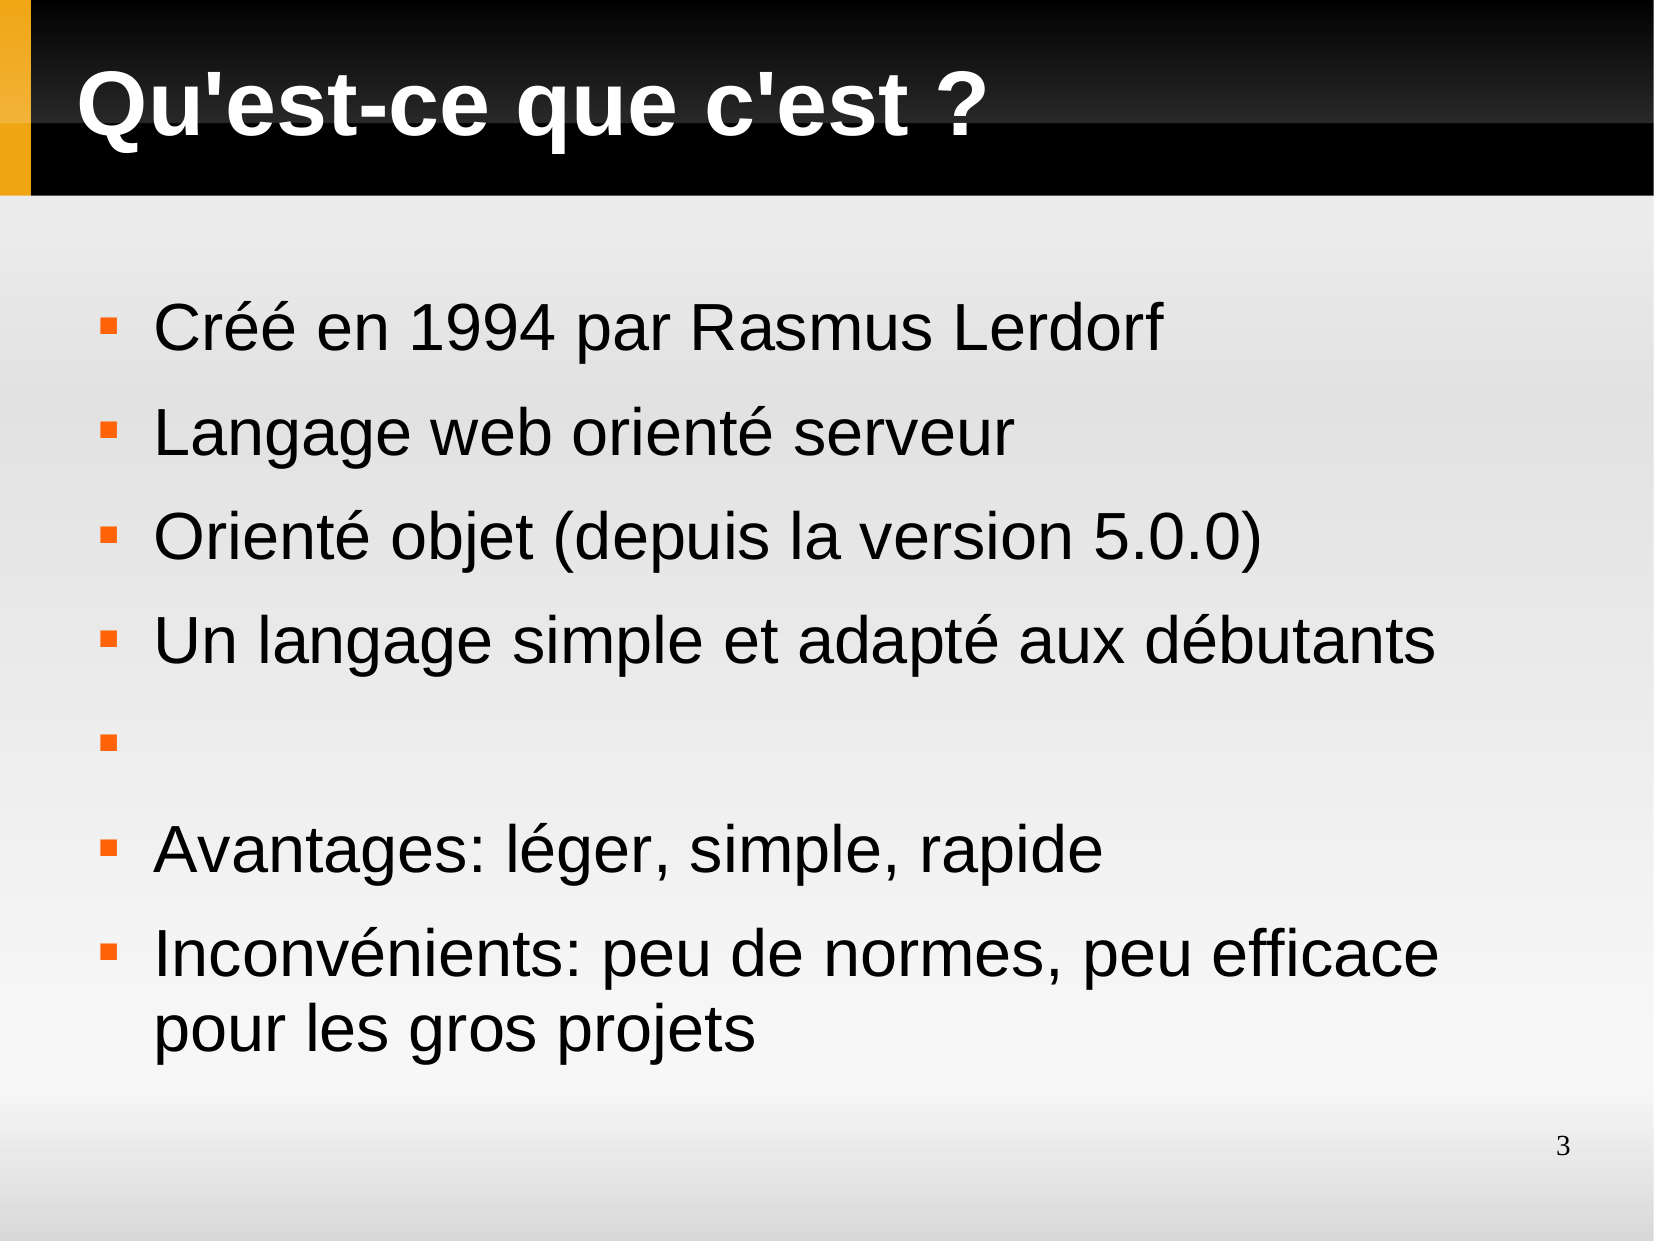

# Qu'est-ce que c'est ?
Créé en 1994 par Rasmus Lerdorf
Langage web orienté serveur
Orienté objet (depuis la version 5.0.0)
Un langage simple et adapté aux débutants
Avantages: léger, simple, rapide
Inconvénients: peu de normes, peu efficace pour les gros projets
3